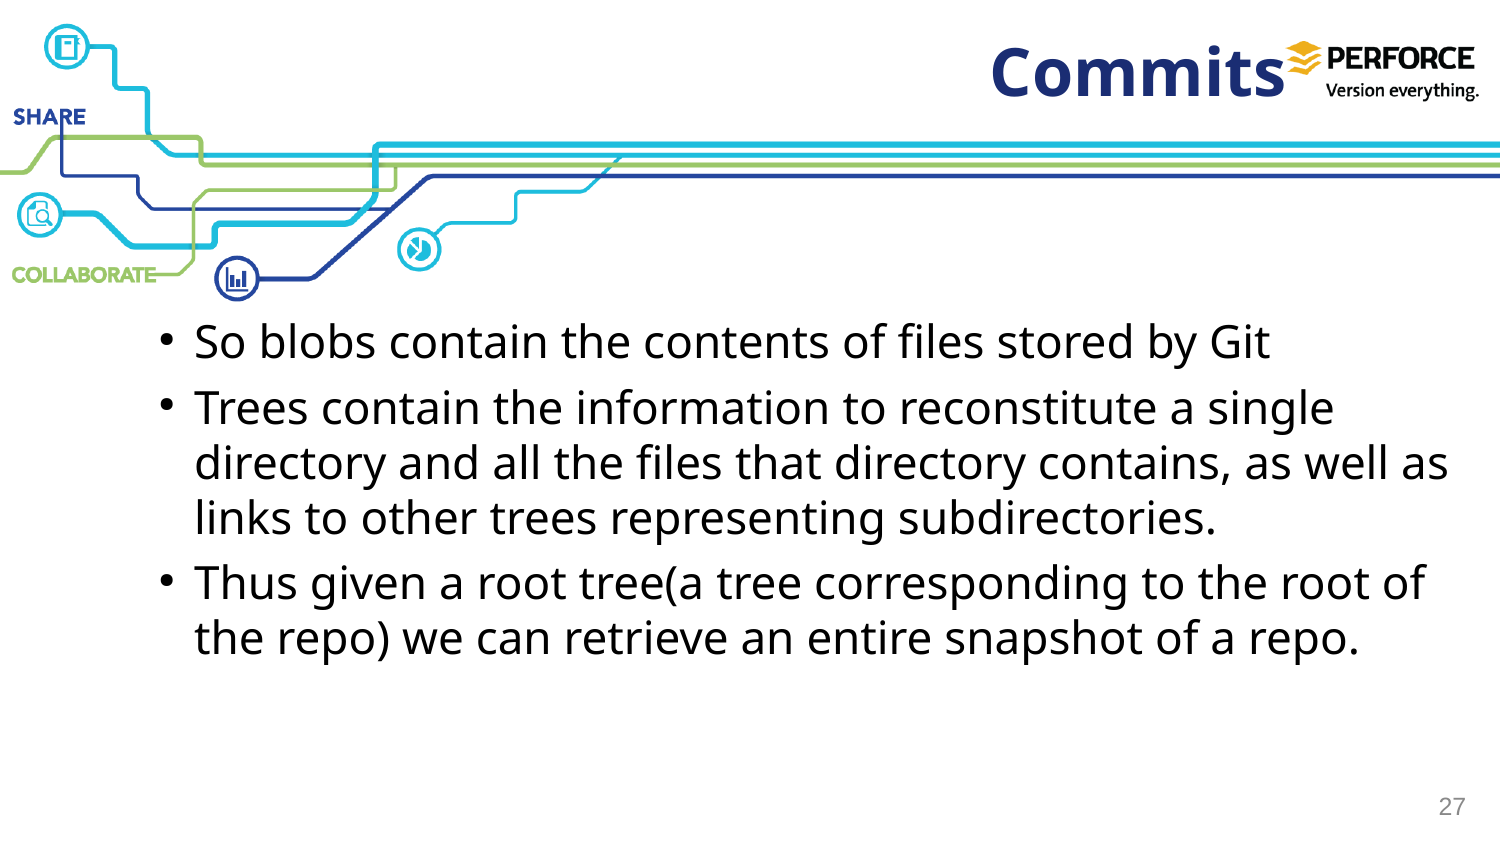

# Commits
So blobs contain the contents of files stored by Git
Trees contain the information to reconstitute a single directory and all the files that directory contains, as well as links to other trees representing subdirectories.
Thus given a root tree(a tree corresponding to the root of the repo) we can retrieve an entire snapshot of a repo.